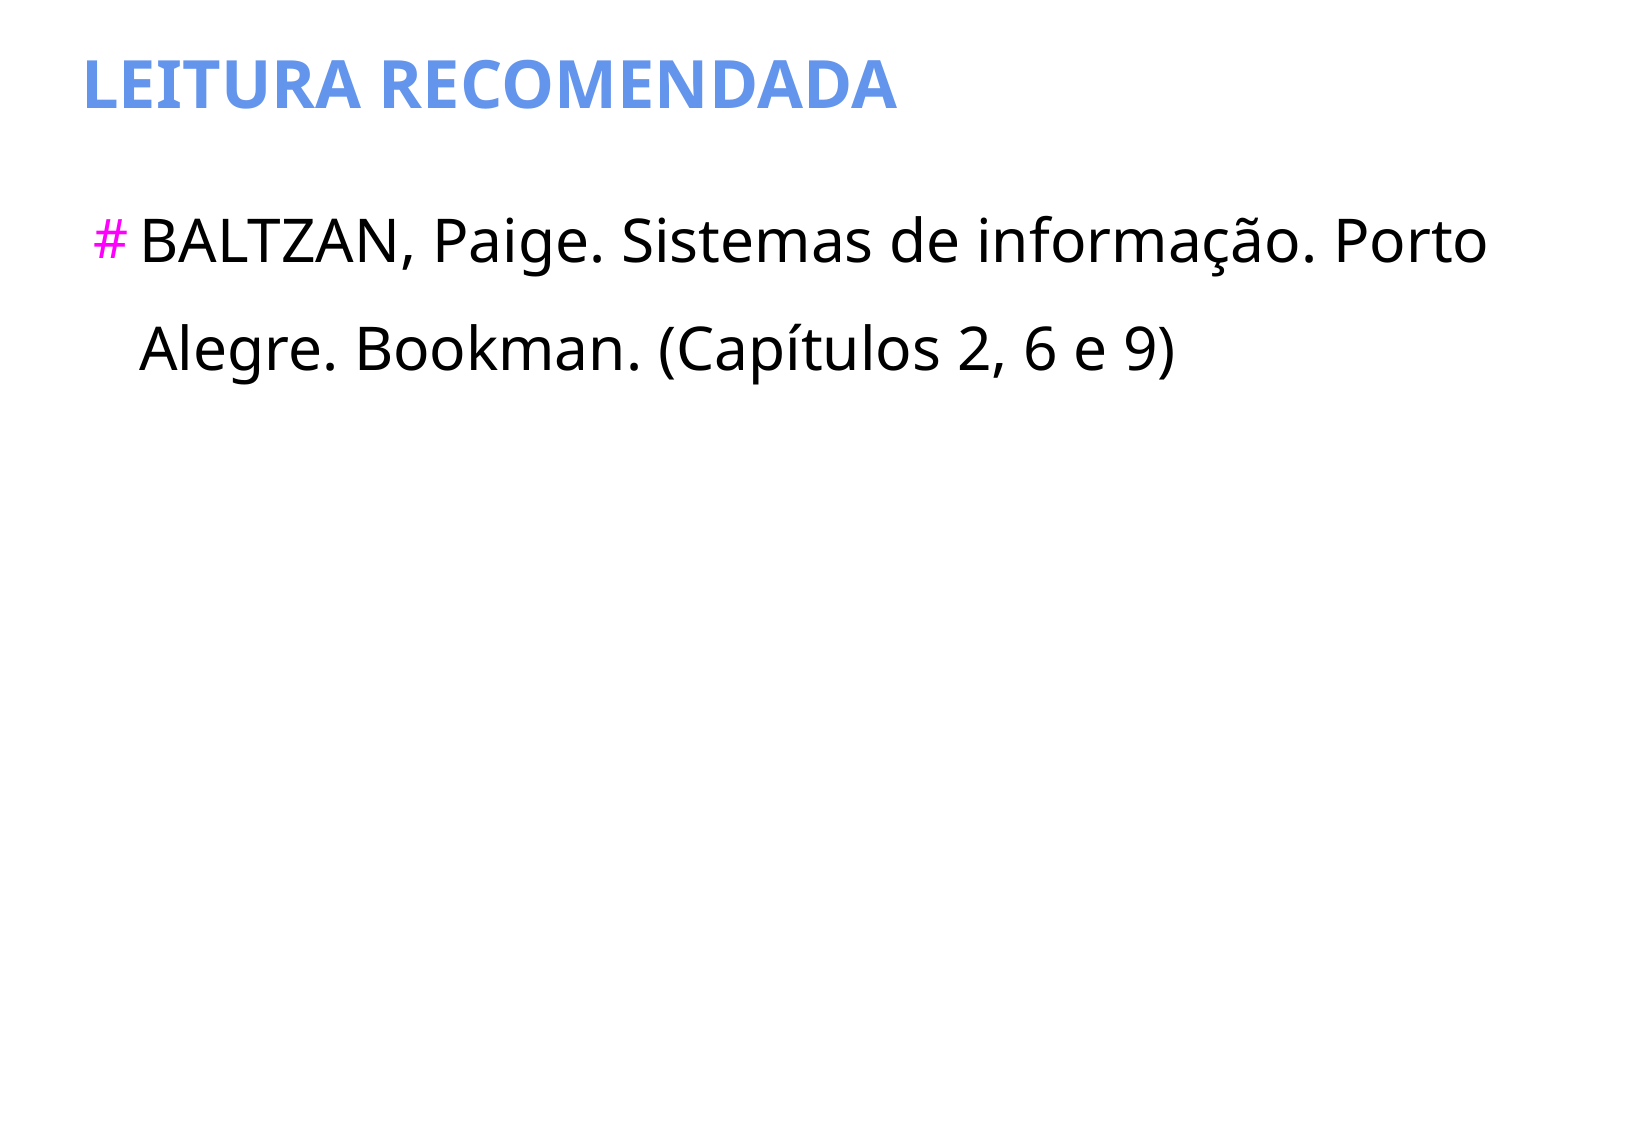

# LEITURA RECOMENDADA
BALTZAN, Paige. Sistemas de informação. Porto Alegre. Bookman. (Capítulos 2, 6 e 9)